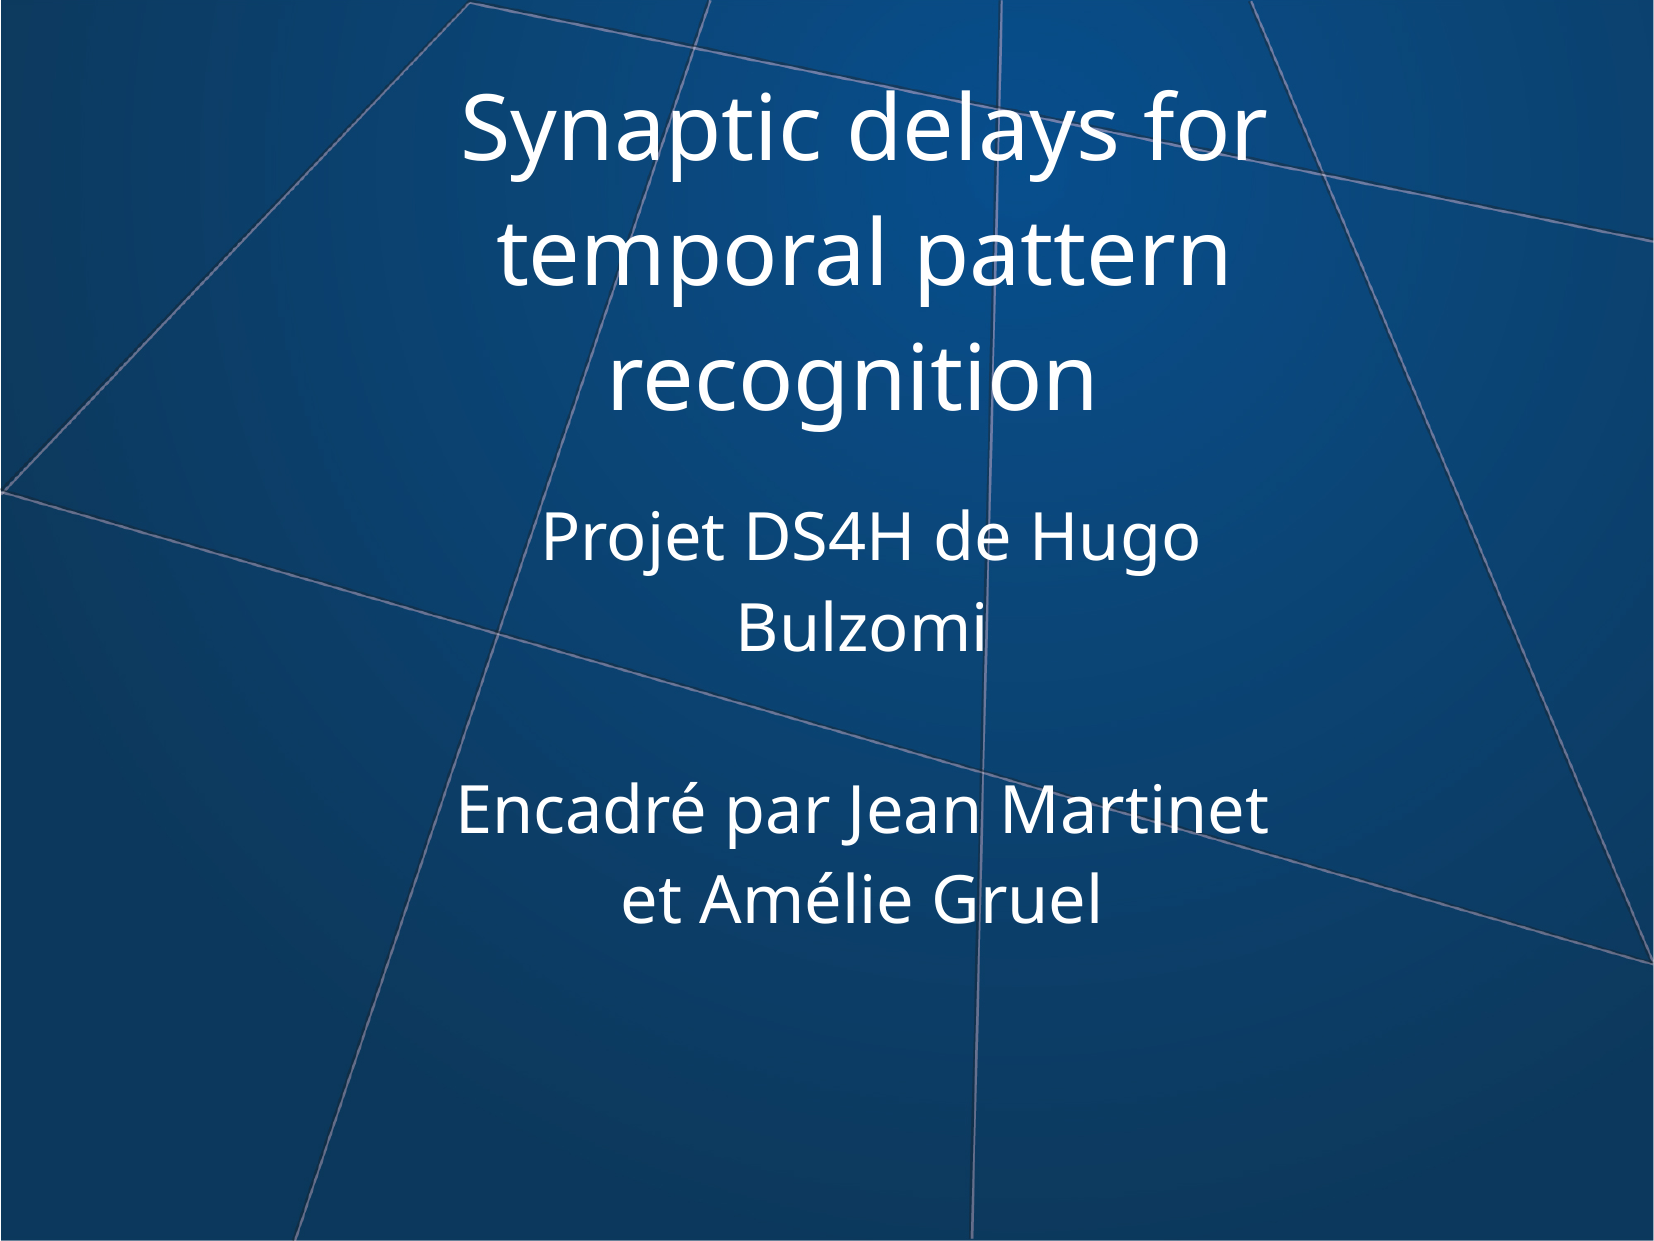

# Synaptic delays for temporal pattern recognition
 Projet DS4H de Hugo Bulzomi
Encadré par Jean Martinet et Amélie Gruel